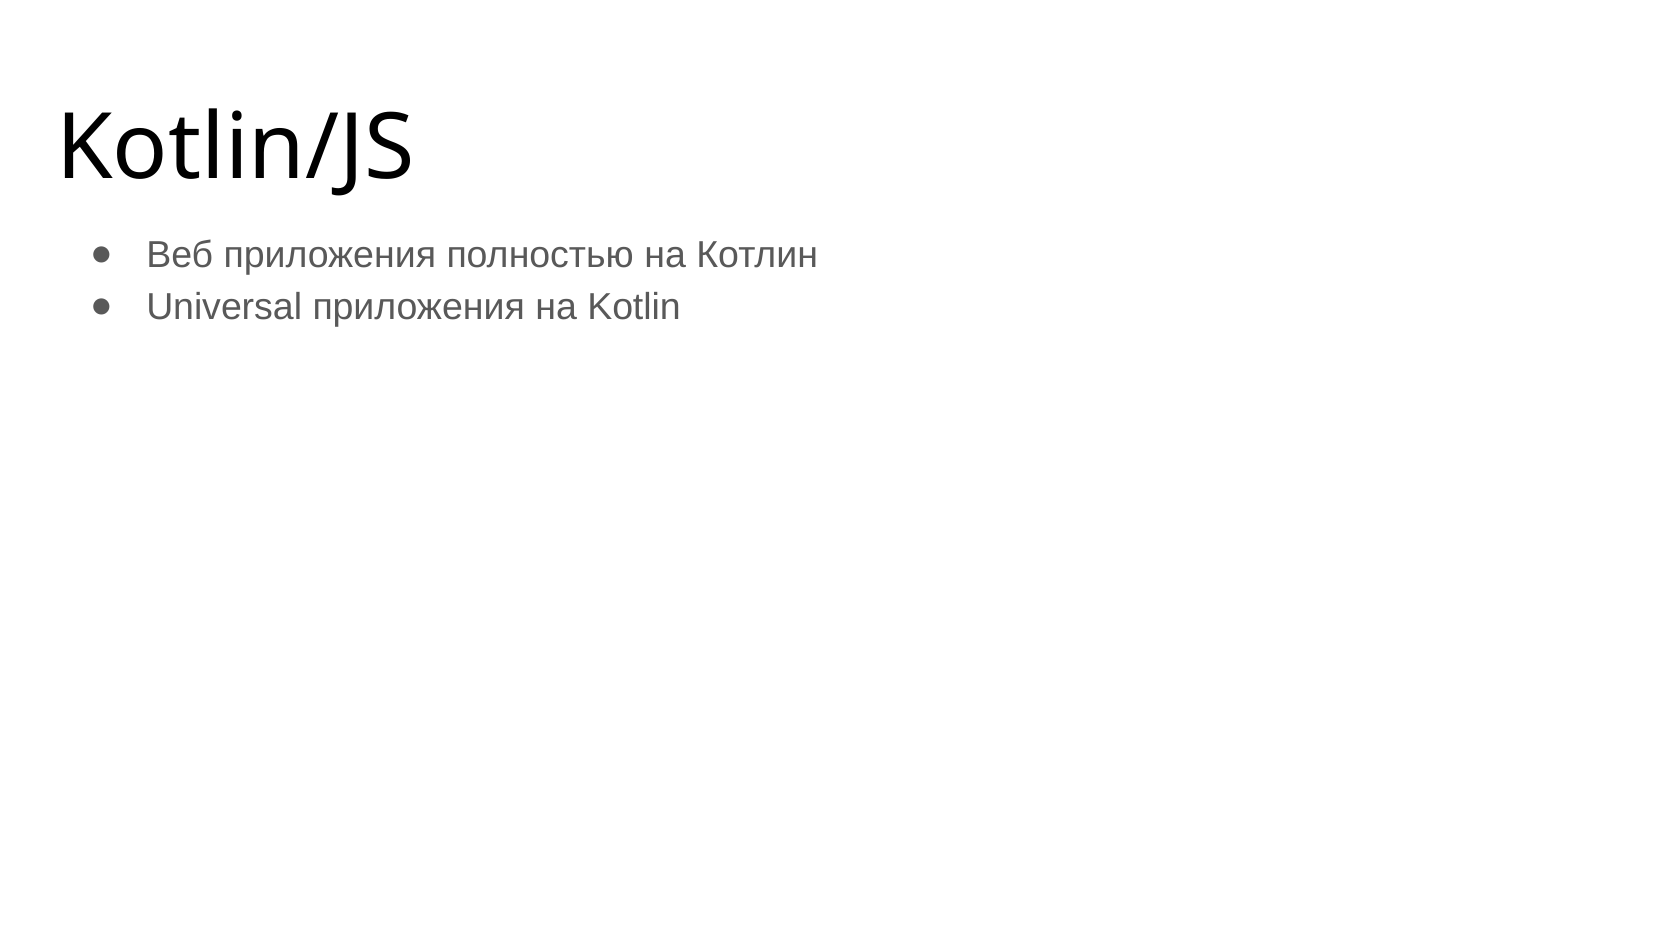

# Kotlin/JS
Веб приложения полностью на Котлин
Universal приложения на Kotlin